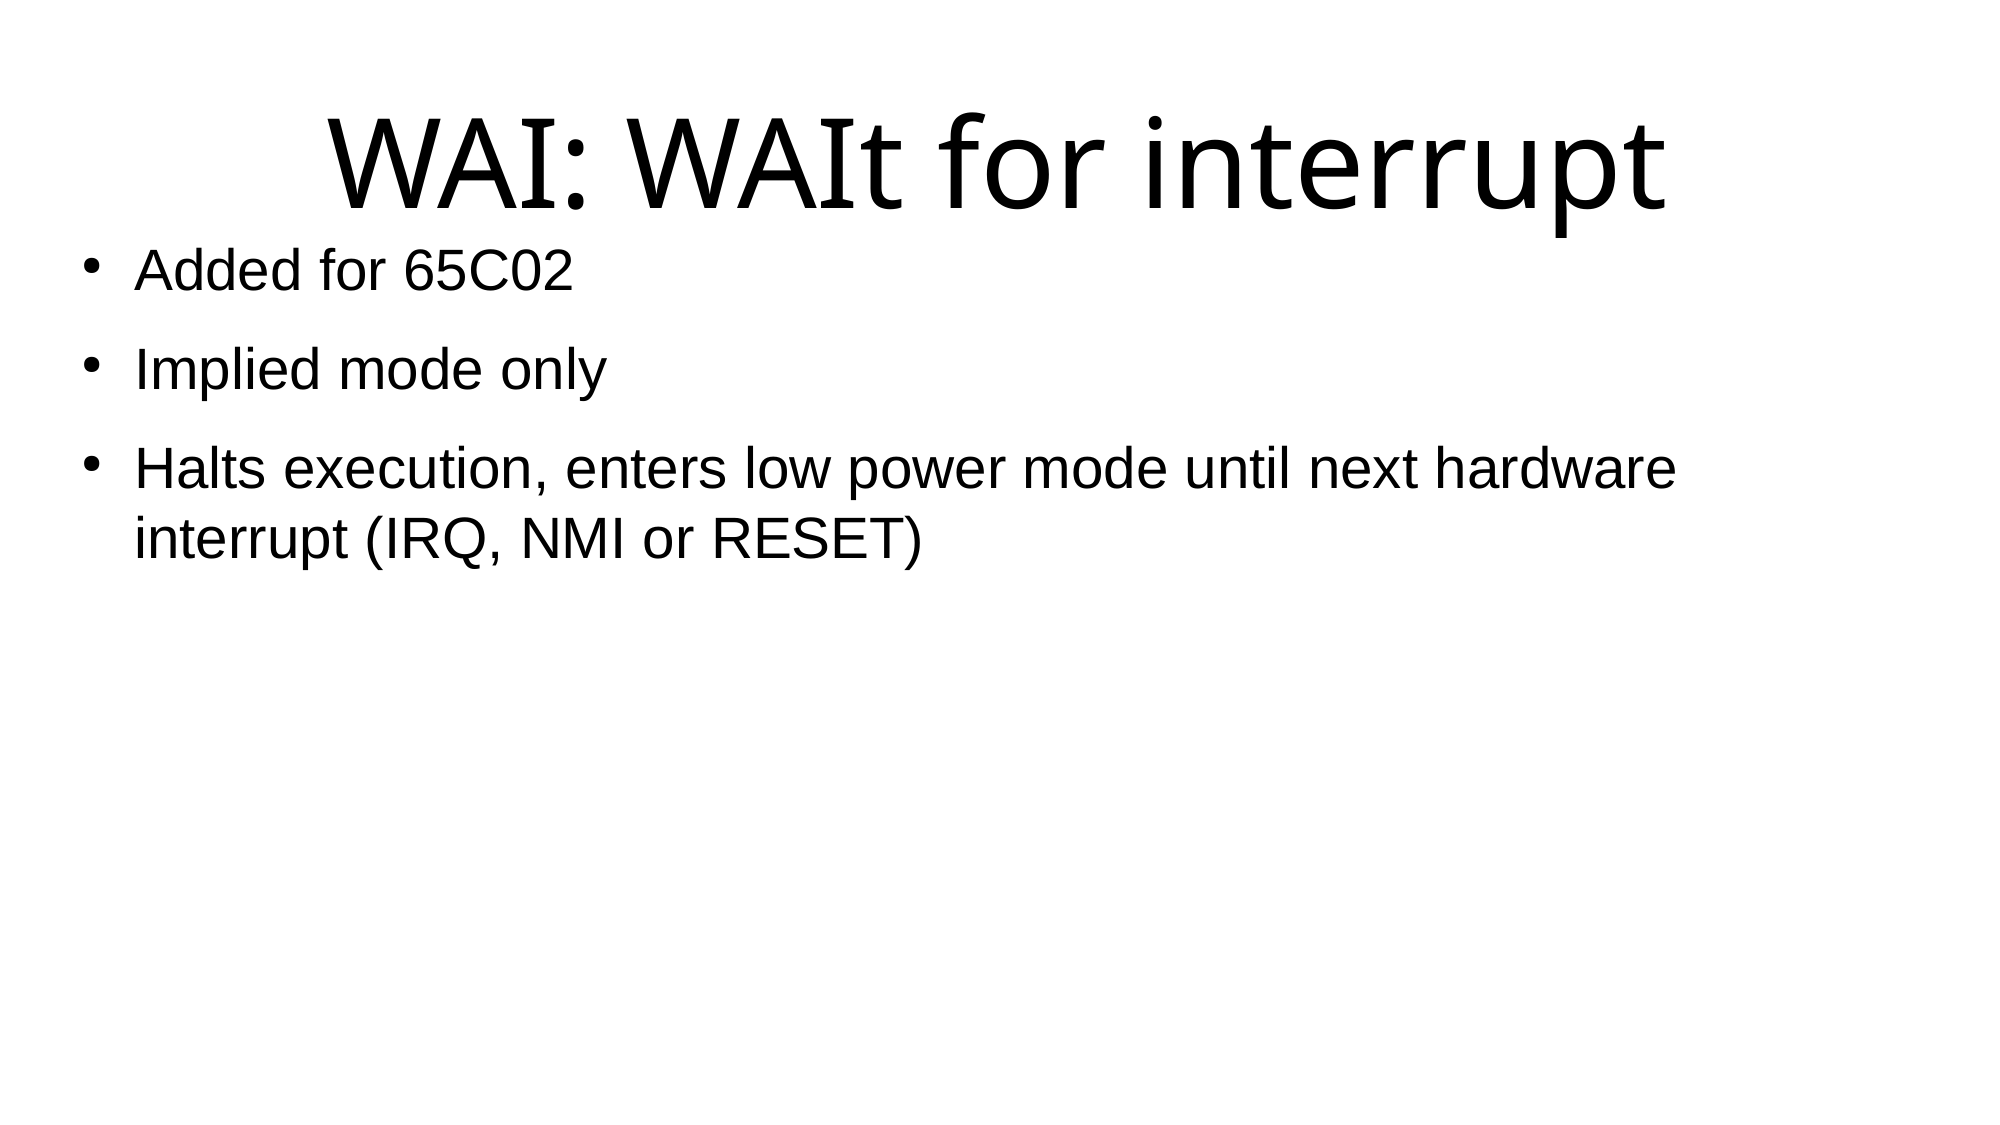

WAI: WAIt for interrupt
# Added for 65C02
Implied mode only
Halts execution, enters low power mode until next hardware interrupt (IRQ, NMI or RESET)